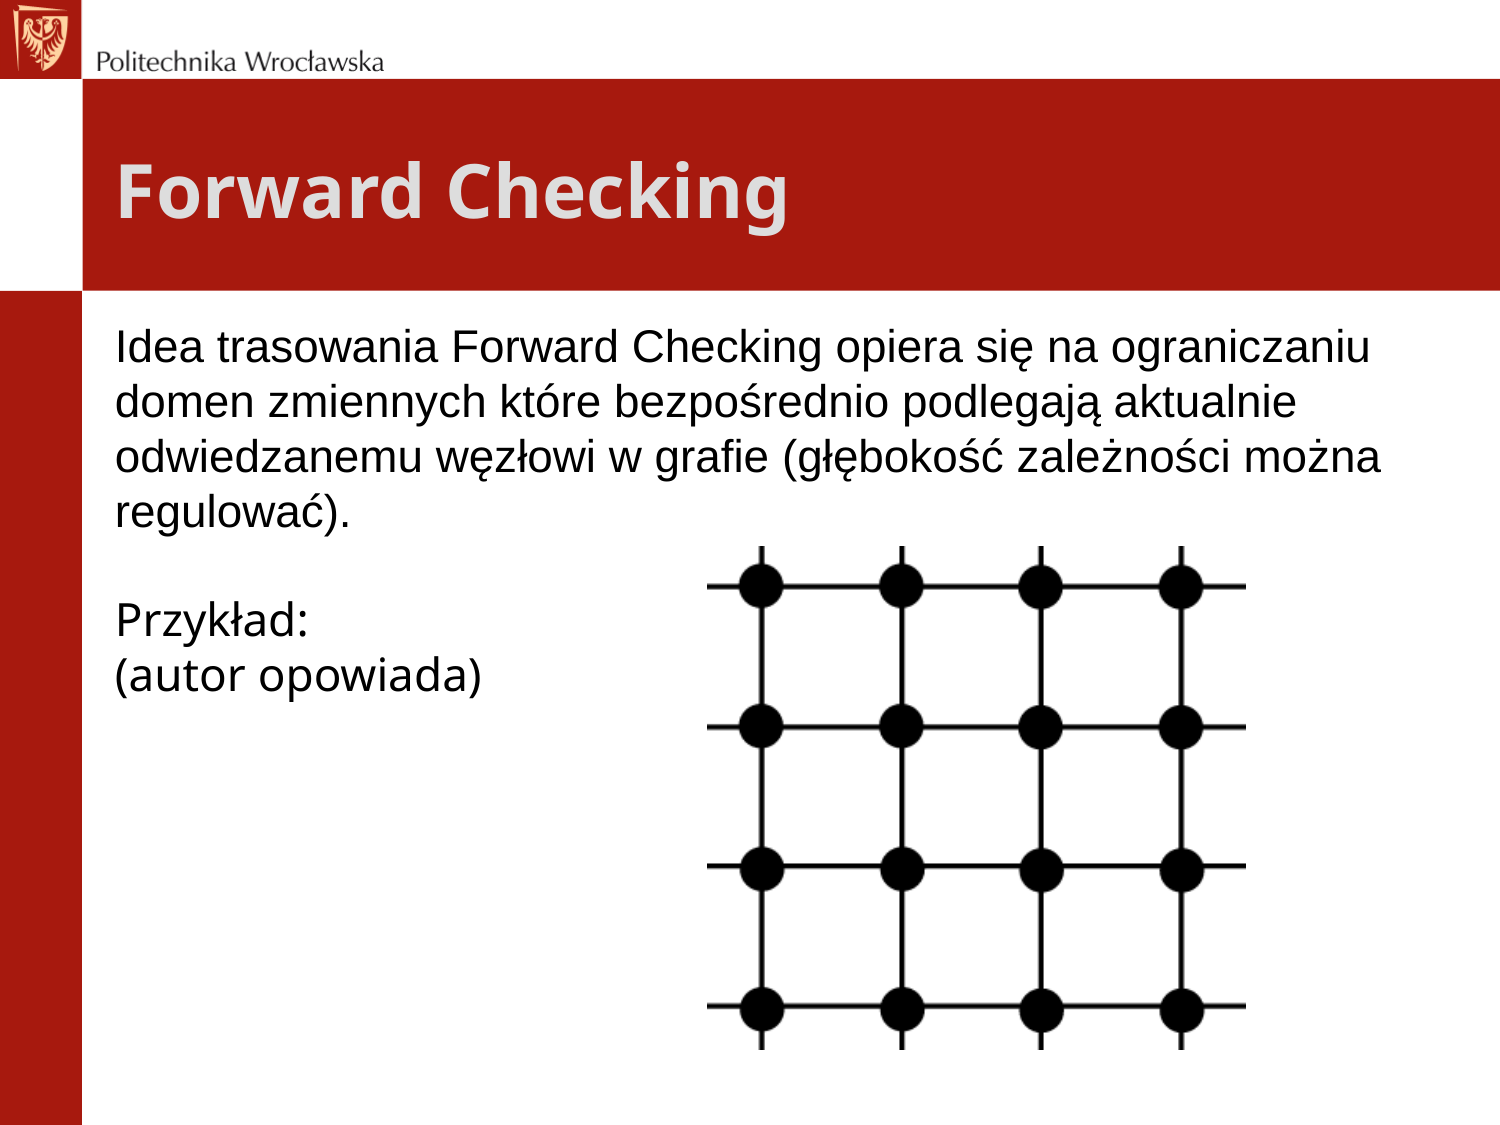

Forward Checking
Idea trasowania Forward Checking opiera się na ograniczaniu domen zmiennych które bezpośrednio podlegają aktualnie odwiedzanemu węzłowi w grafie (głębokość zależności można regulować).
Przykład:
(autor opowiada)